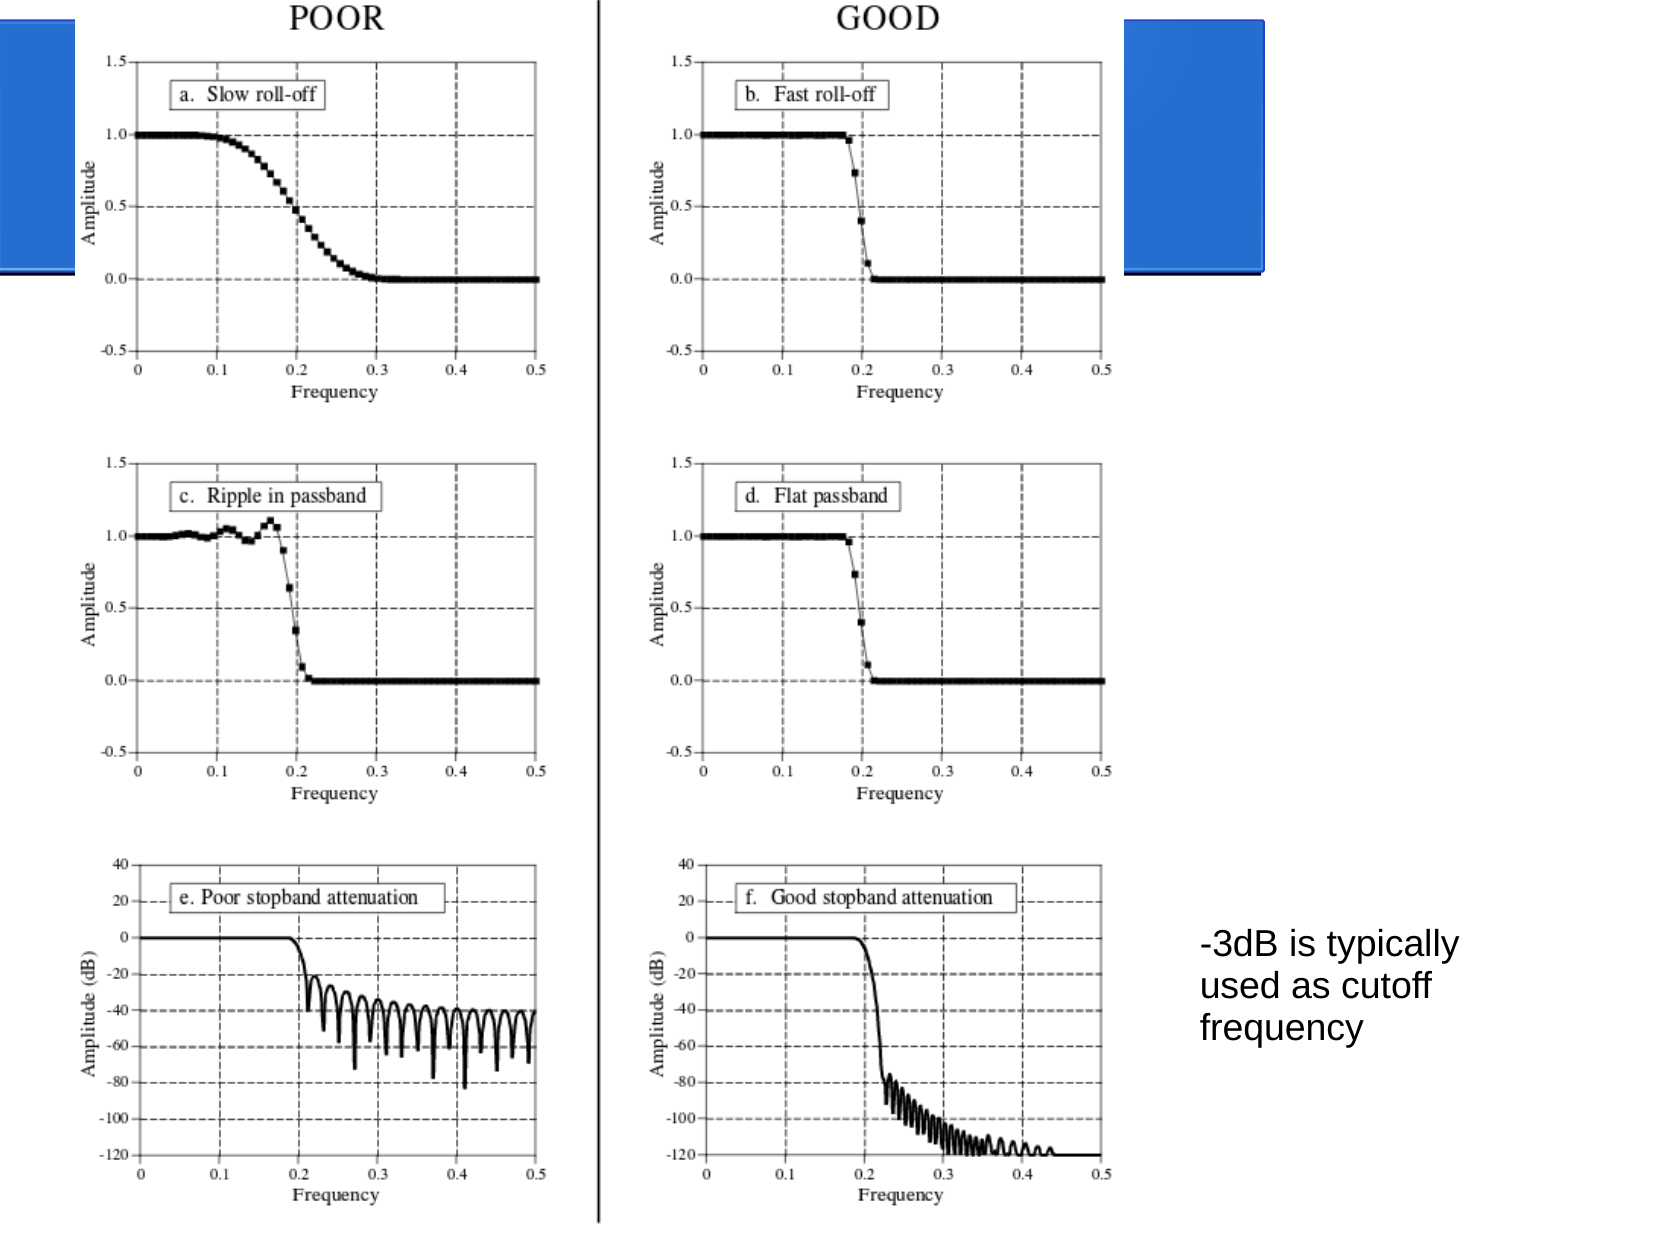

#
-3dB is typically used as cutoff frequency